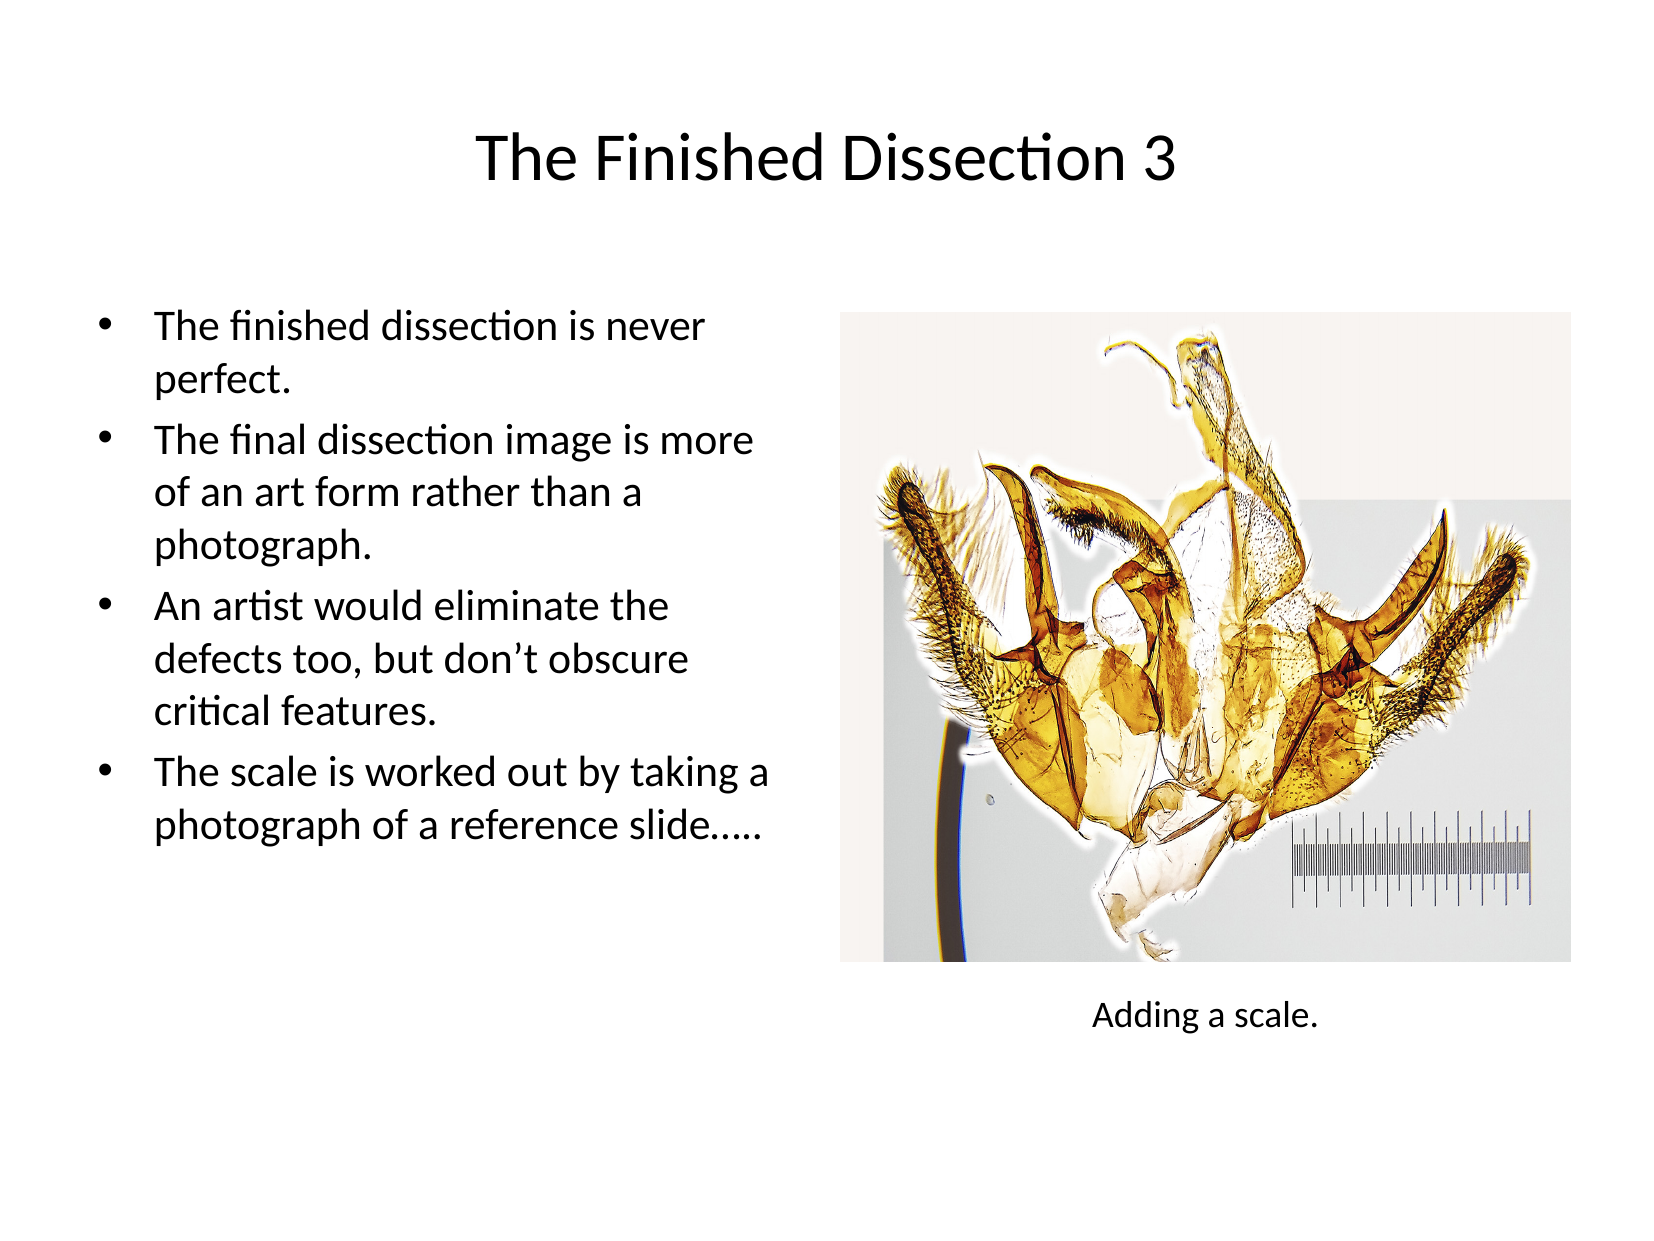

# The Finished Dissection 3
The finished dissection is never perfect.
The final dissection image is more of an art form rather than a photograph.
An artist would eliminate the defects too, but don’t obscure critical features.
The scale is worked out by taking a photograph of a reference slide…..
Adding a scale.